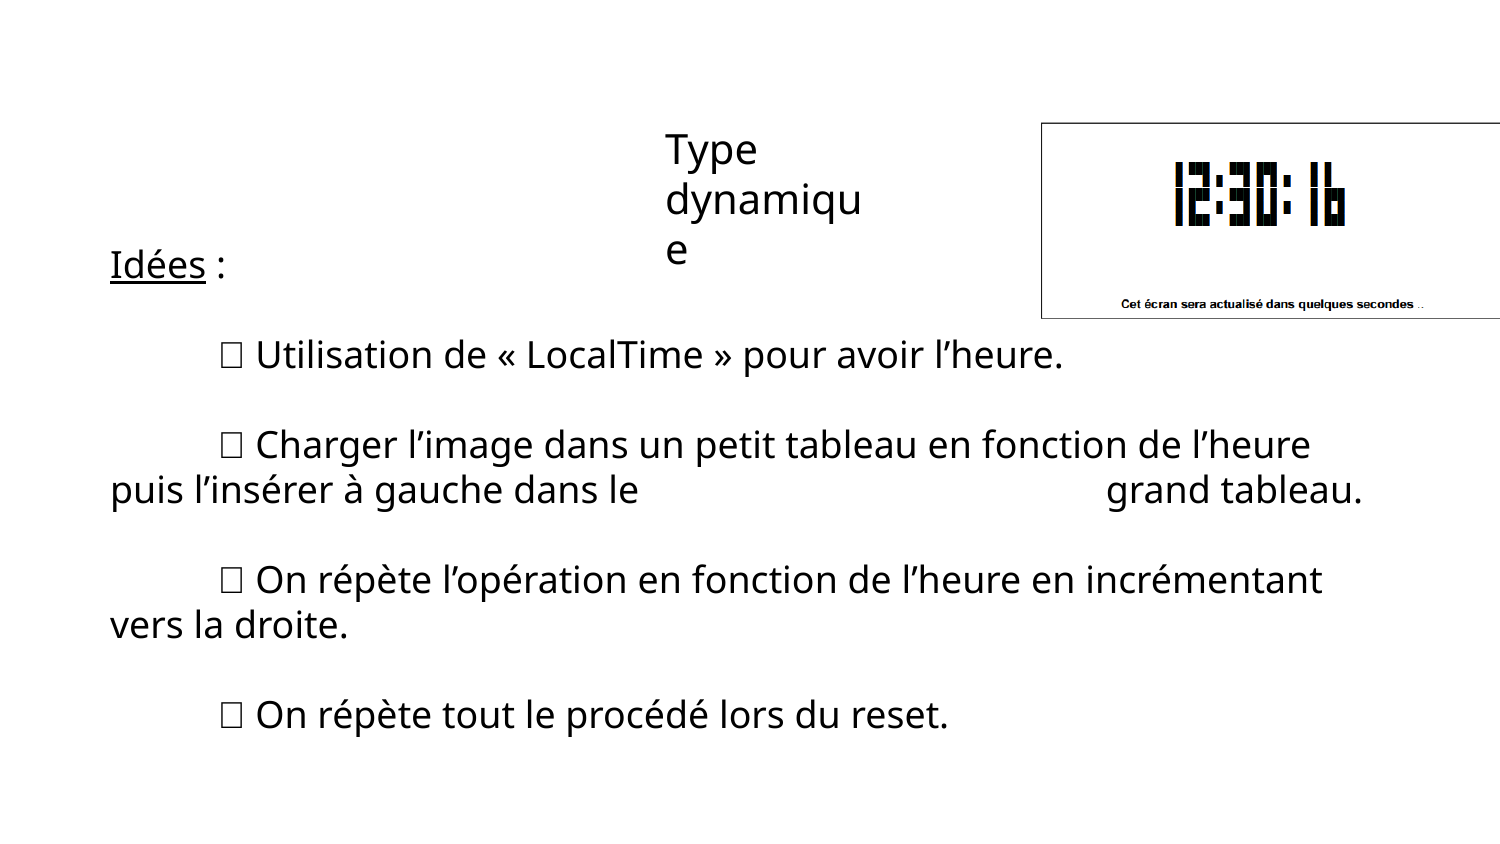

III. Les 3 types de ScreenSaver demandés
Type dynamique
Idées :
  Utilisation de « LocalTime » pour avoir l’heure.
  Charger l’image dans un petit tableau en fonction de l’heure puis l’insérer à gauche dans le grand tableau.
  On répète l’opération en fonction de l’heure en incrémentant vers la droite.
  On répète tout le procédé lors du reset.